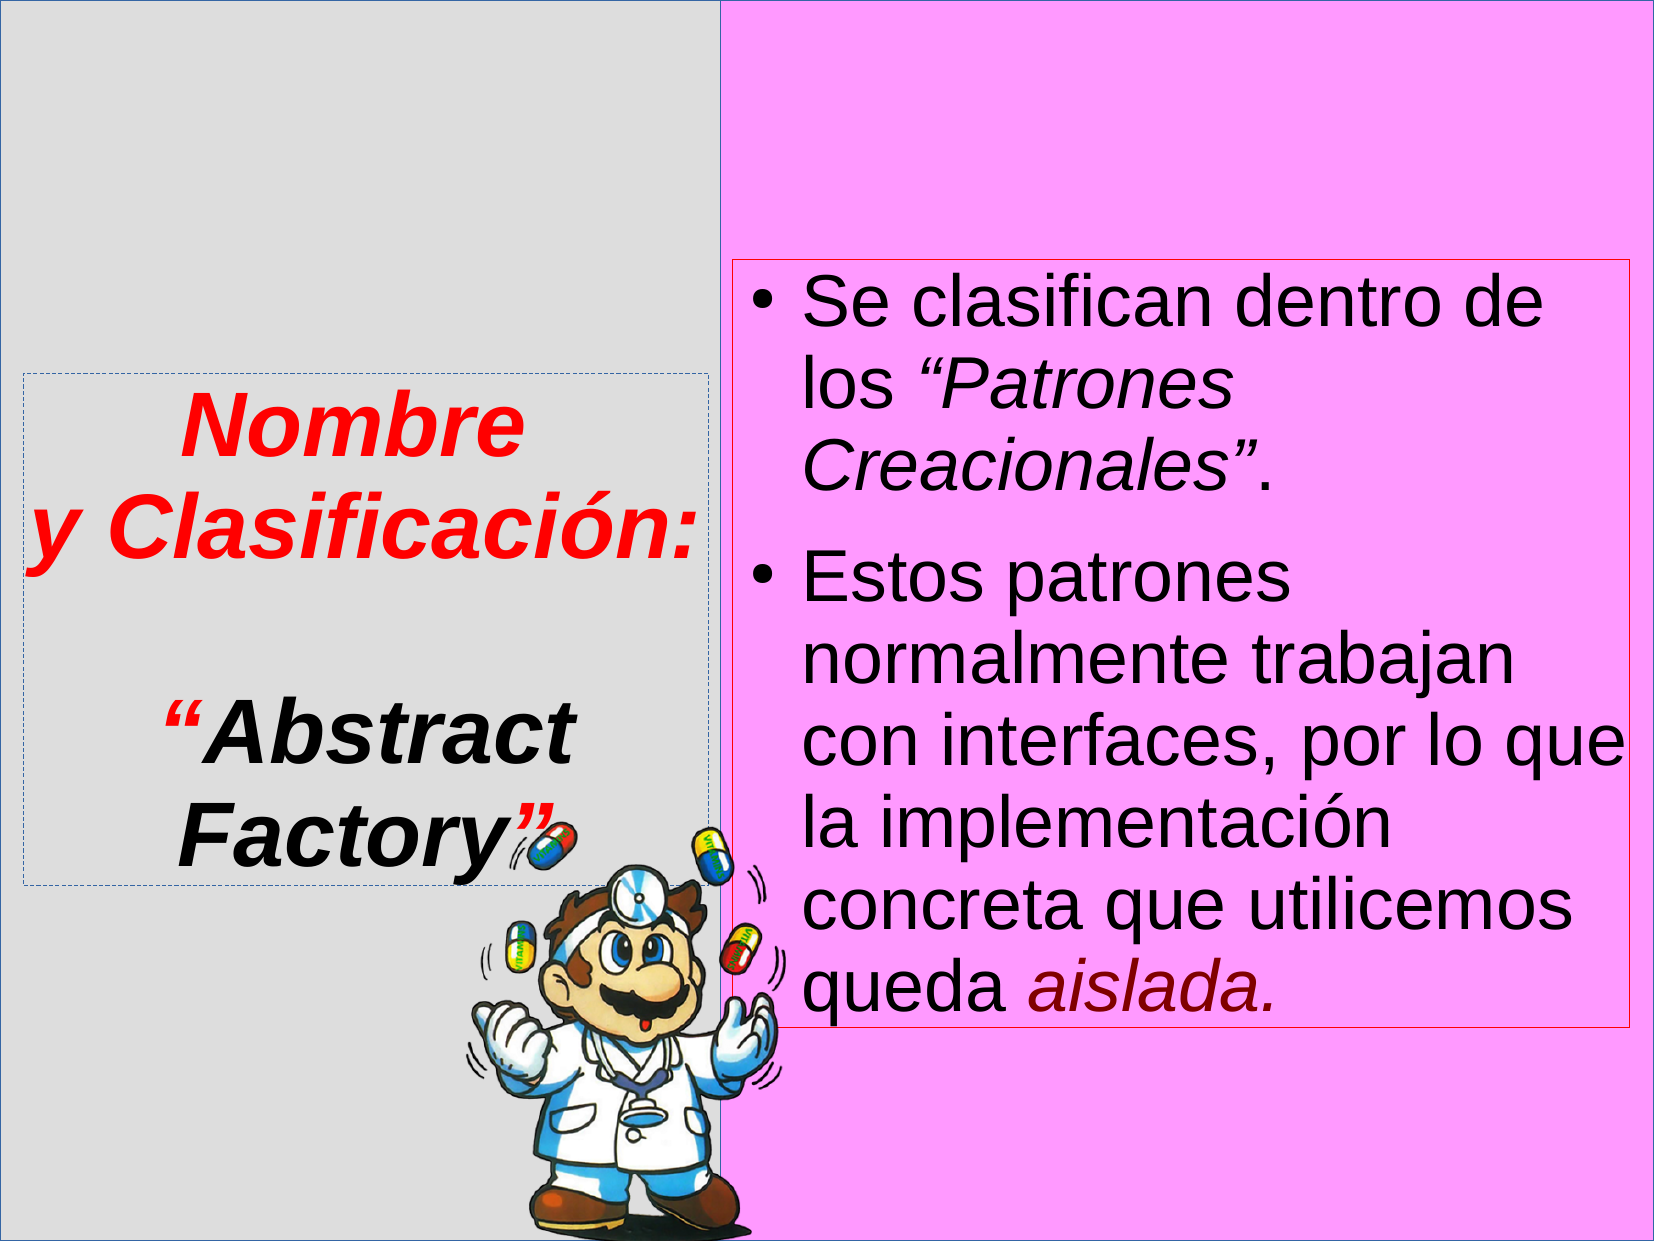

Se clasifican dentro de los “Patrones Creacionales”.
Estos patrones normalmente trabajan con interfaces, por lo que la implementación concreta que utilicemos queda aislada.
# Nombre y Clasificación: “Abstract Factory”